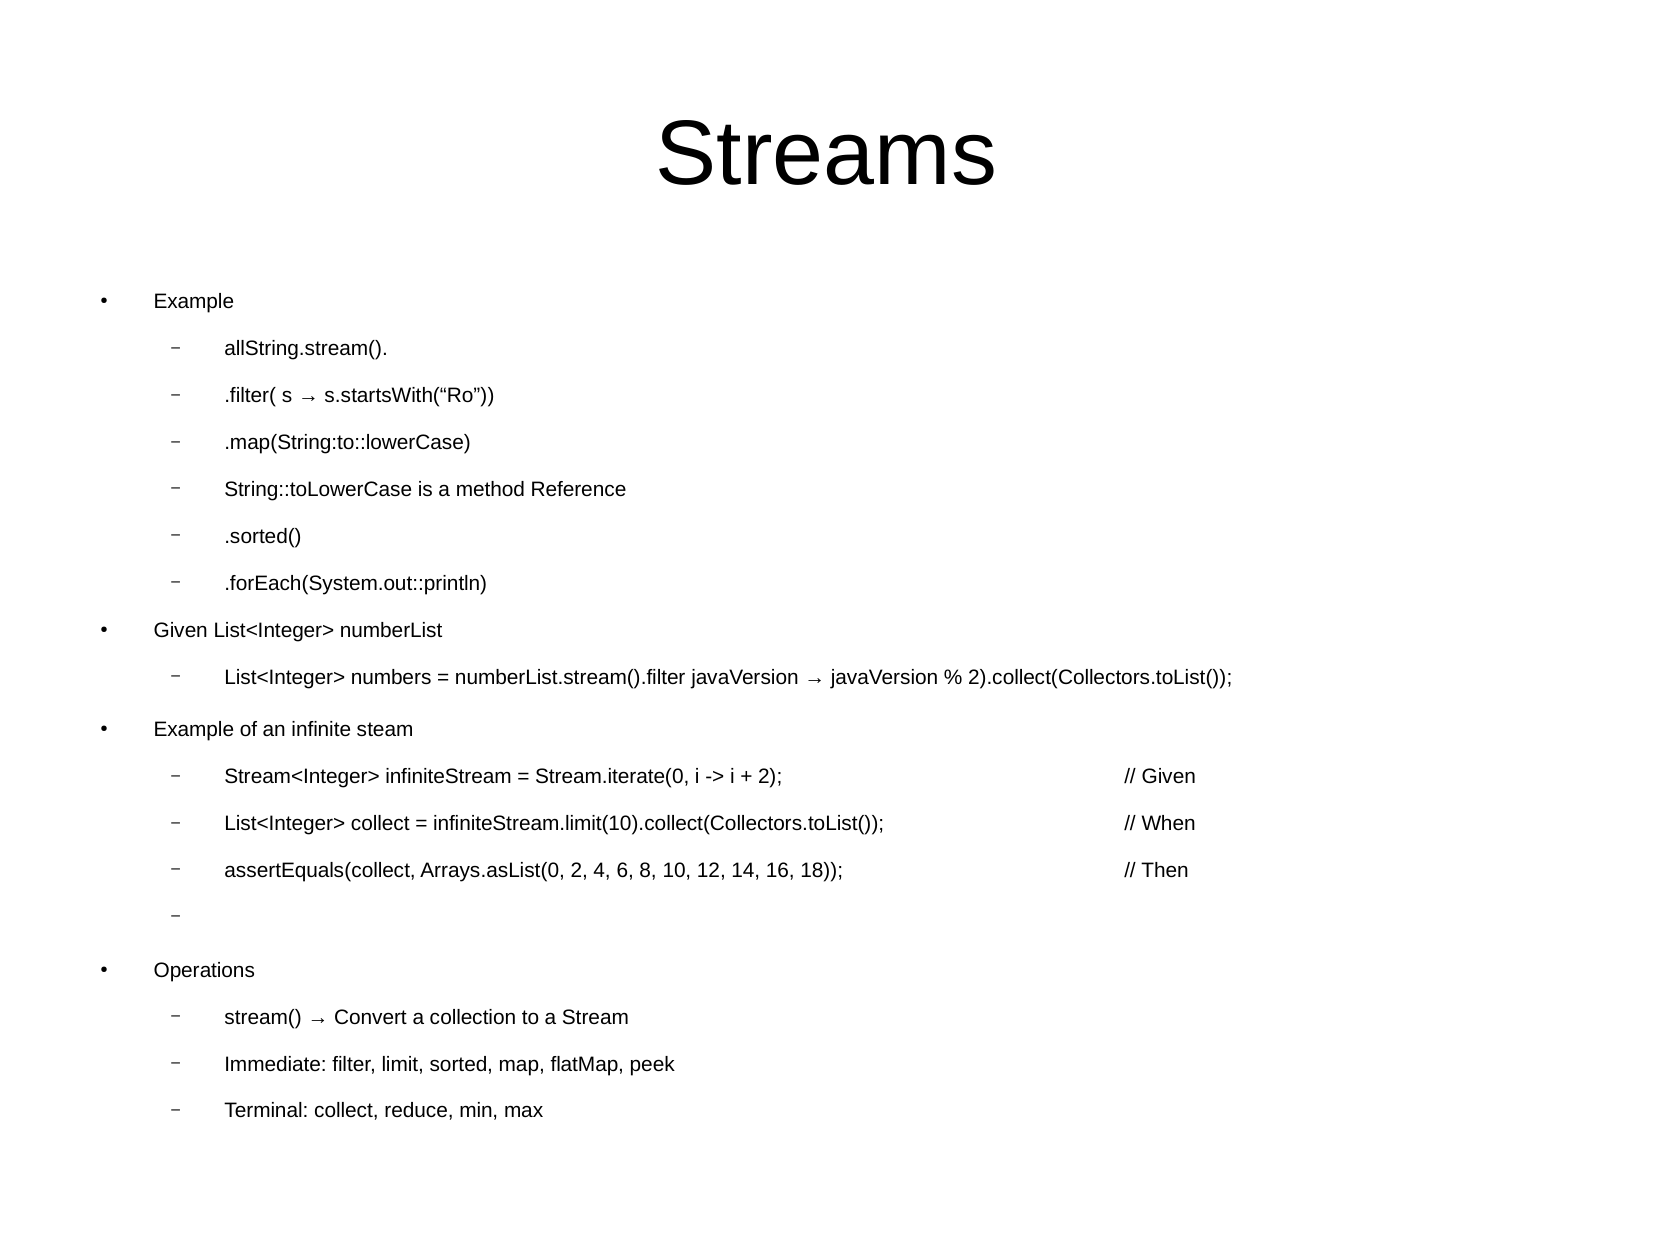

# Streams
Example
allString.stream().
.filter( s → s.startsWith(“Ro”))
.map(String:to::lowerCase)
String::toLowerCase is a method Reference
.sorted()
.forEach(System.out::println)
Given List<Integer> numberList
List<Integer> numbers = numberList.stream().filter javaVersion → javaVersion % 2).collect(Collectors.toList());
Example of an infinite steam
Stream<Integer> infiniteStream = Stream.iterate(0, i -> i + 2);				 	// Given
List<Integer> collect = infiniteStream.limit(10).collect(Collectors.toList()); 				// When
assertEquals(collect, Arrays.asList(0, 2, 4, 6, 8, 10, 12, 14, 16, 18));				// Then
Operations
stream() → Convert a collection to a Stream
Immediate: filter, limit, sorted, map, flatMap, peek
Terminal: collect, reduce, min, max